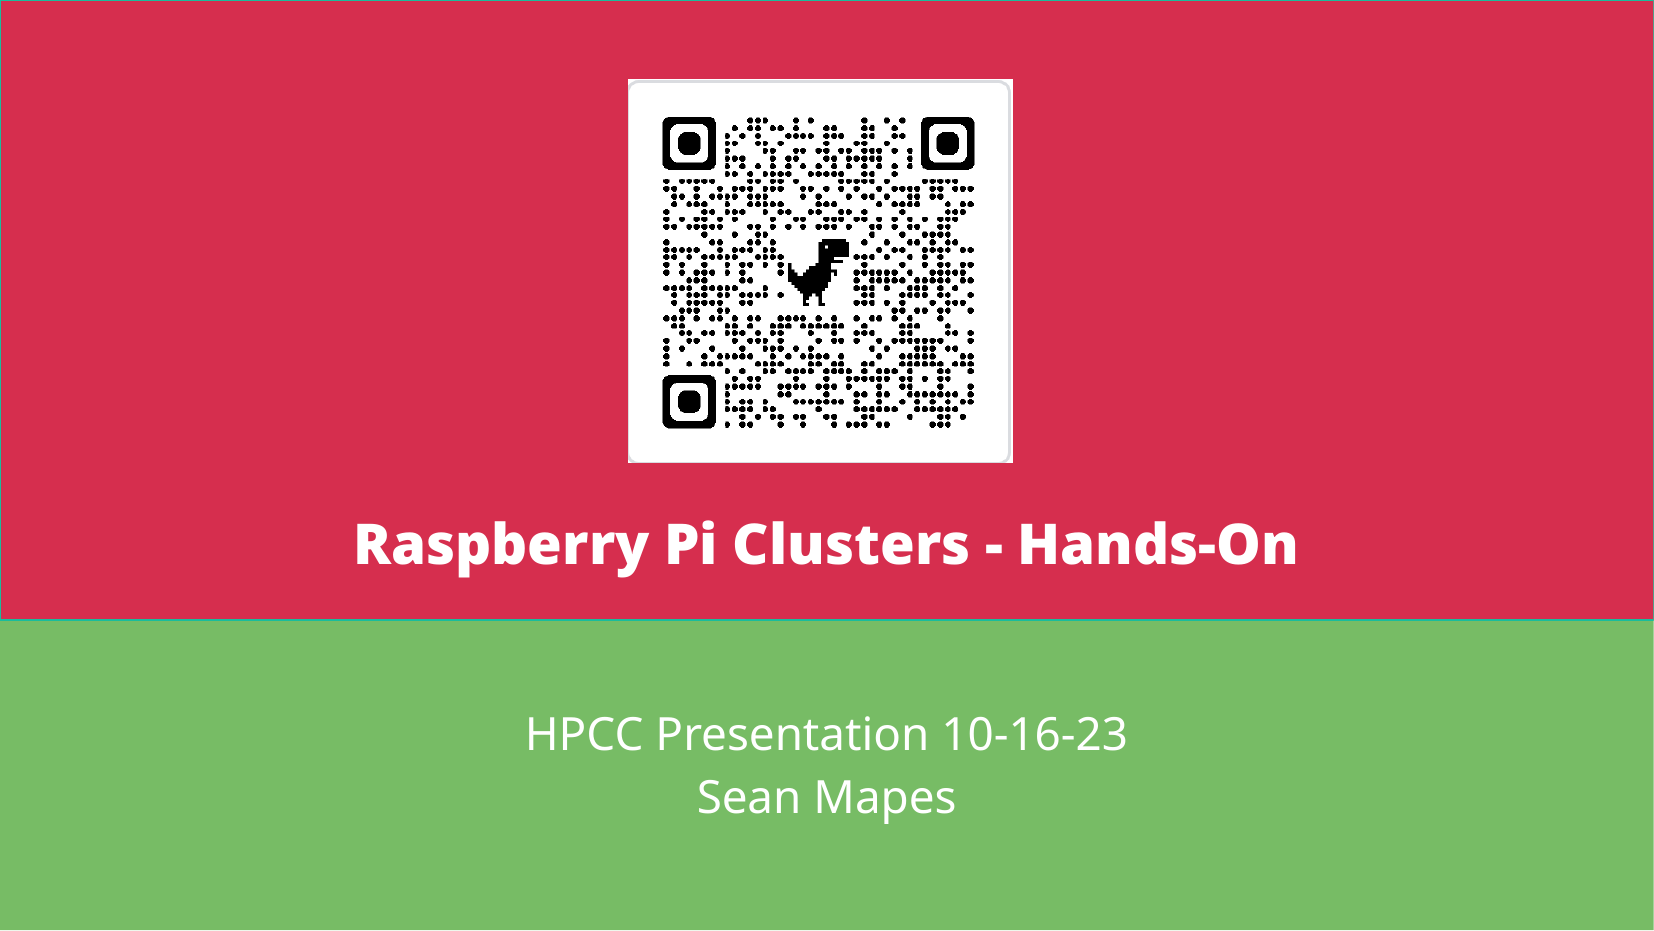

# Raspberry Pi Clusters - Hands-On
HPCC Presentation 10-16-23
Sean Mapes